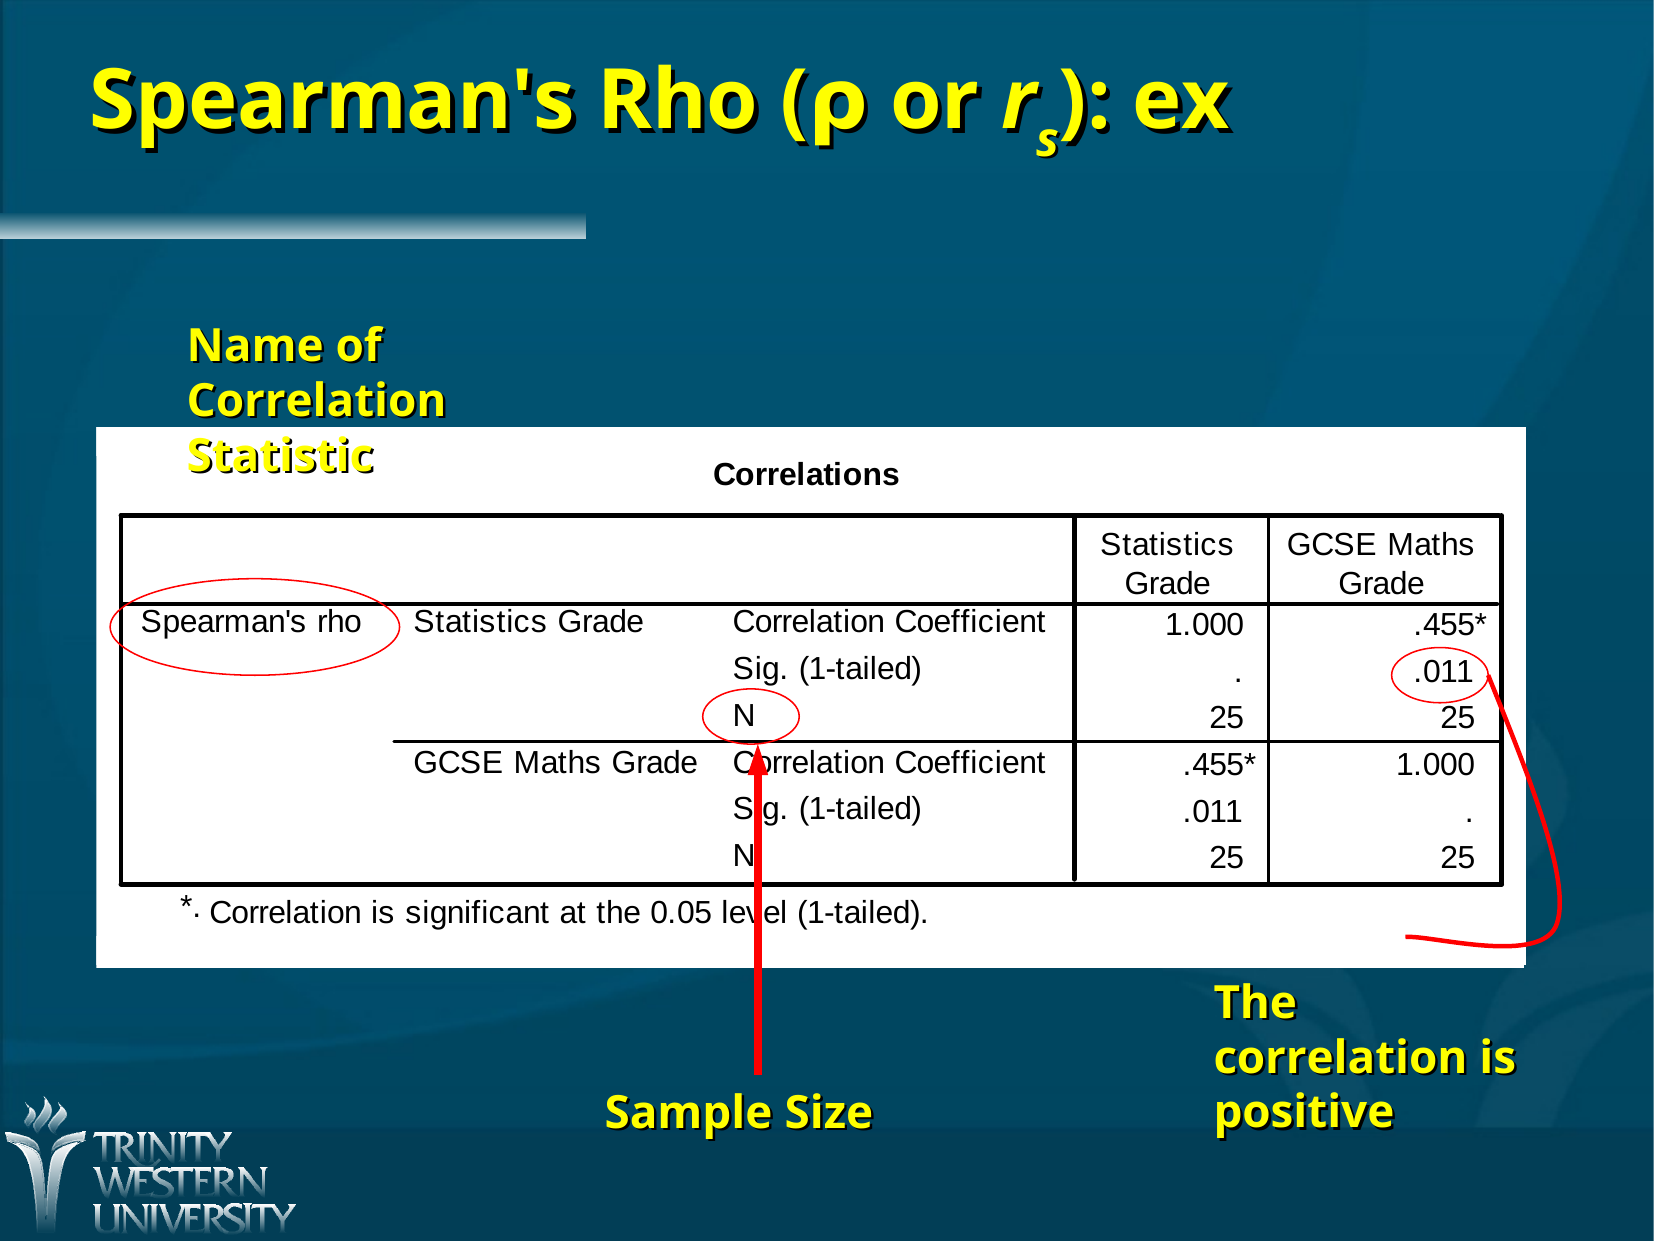

# Spearman's Rho (ρ or rs): ex
Name of Correlation Statistic
The correlation is positive
Sample Size